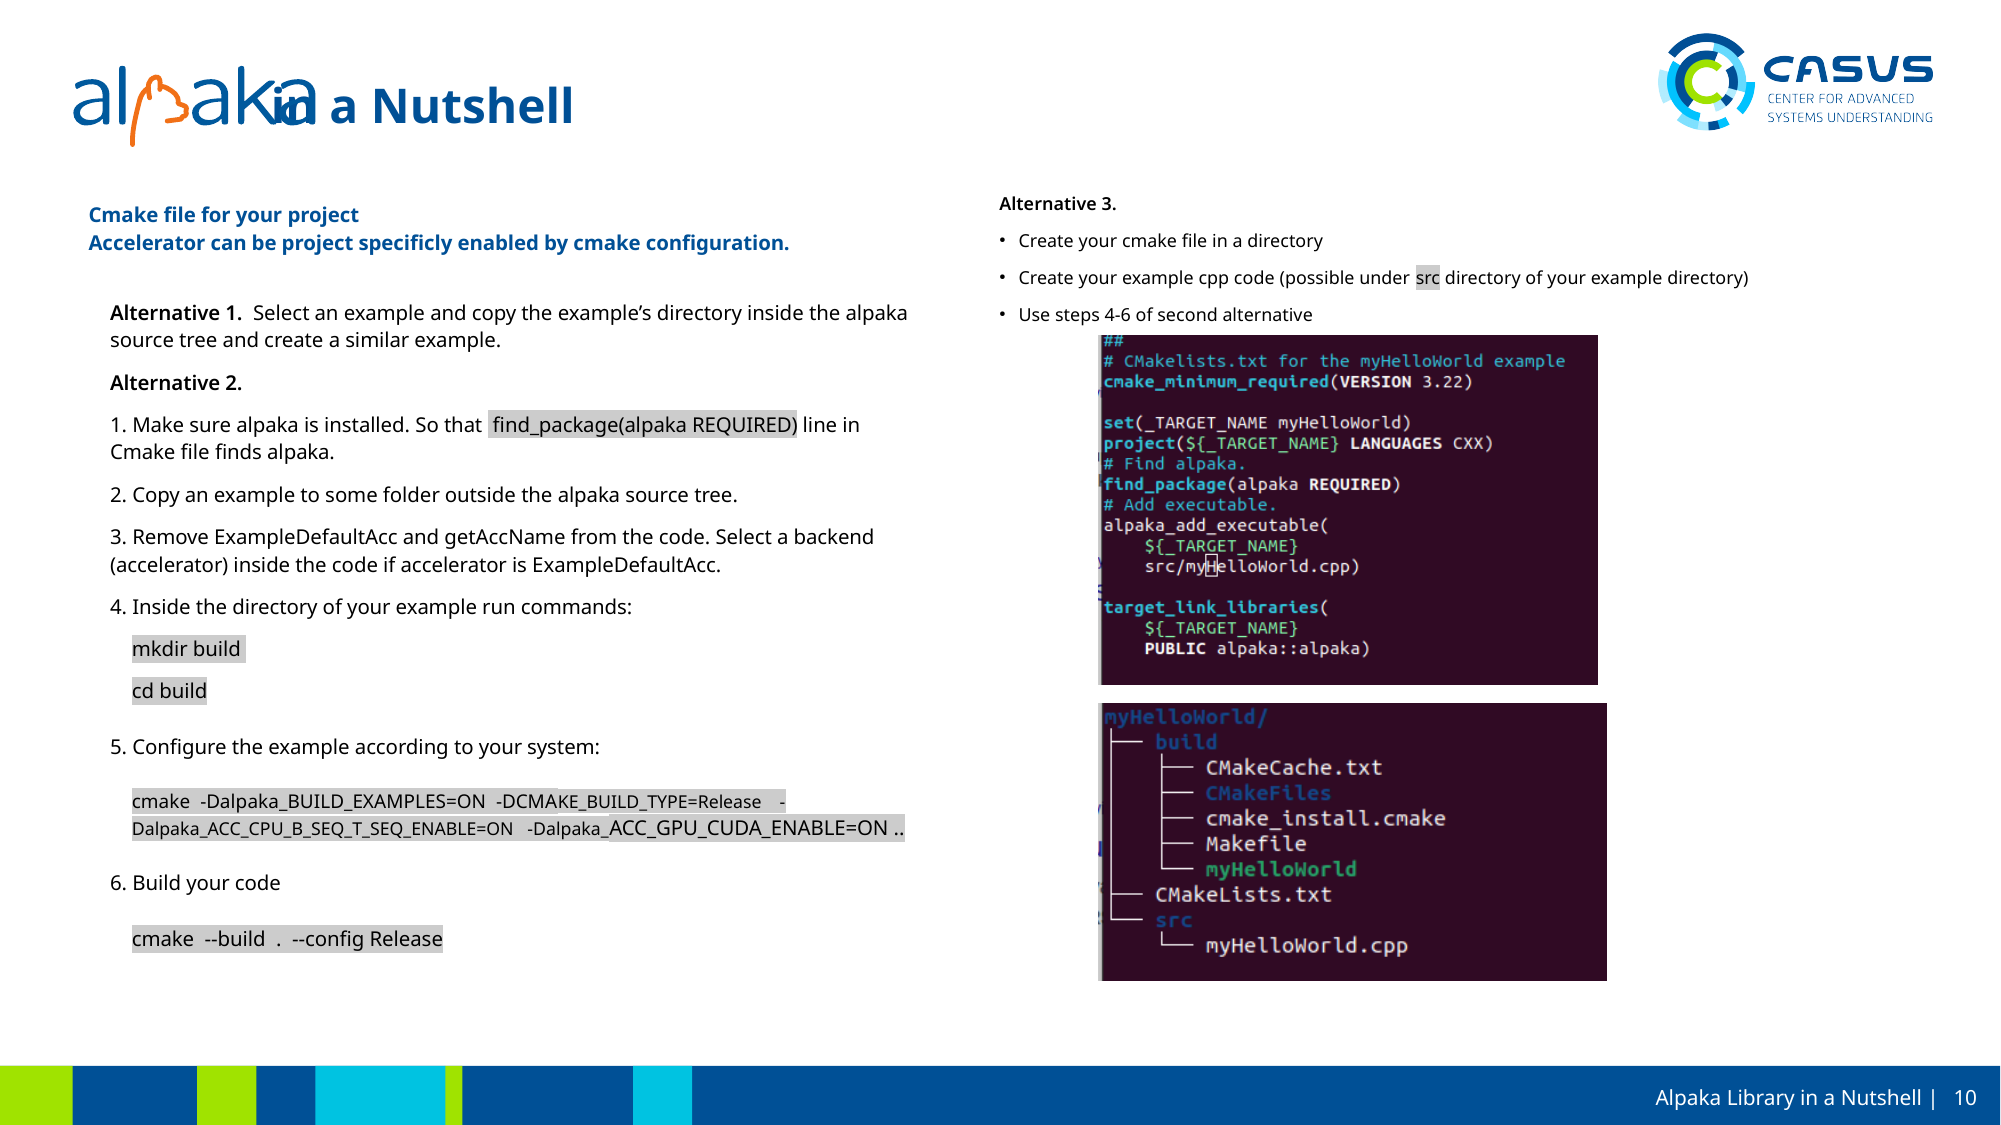

# in a Nutshell
Alternative 3.
Create your cmake file in a directory
Create your example cpp code (possible under src directory of your example directory)
Use steps 4-6 of second alternative
Cmake file for your project
Accelerator can be project specificly enabled by cmake configuration.
Alternative 1. Select an example and copy the example’s directory inside the alpaka source tree and create a similar example.
Alternative 2.
1. Make sure alpaka is installed. So that find_package(alpaka REQUIRED) line in Cmake file finds alpaka.
2. Copy an example to some folder outside the alpaka source tree.
3. Remove ExampleDefaultAcc and getAccName from the code. Select a backend (accelerator) inside the code if accelerator is ExampleDefaultAcc.
4. Inside the directory of your example run commands:
mkdir build
cd build
5. Configure the example according to your system:
cmake -Dalpaka_BUILD_EXAMPLES=ON -DCMAKE_BUILD_TYPE=Release -Dalpaka_ACC_CPU_B_SEQ_T_SEQ_ENABLE=ON -Dalpaka_ACC_GPU_CUDA_ENABLE=ON ..
6. Build your code
cmake --build . --config Release
Alpaka Library in a Nutshell
10